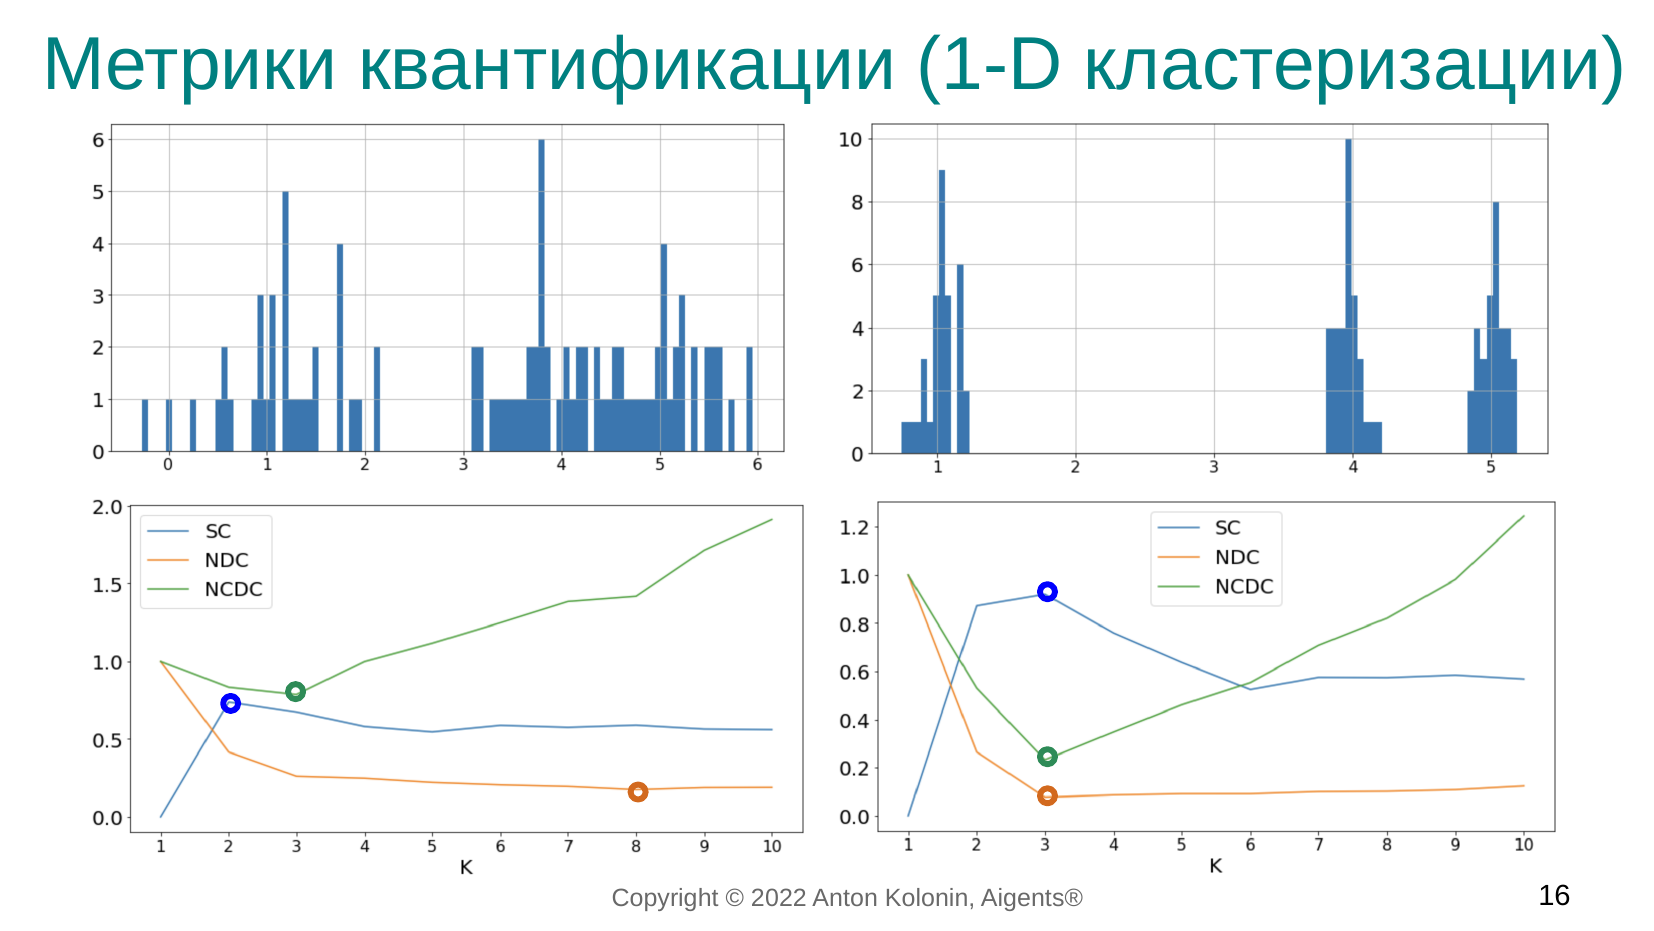

Метрики квантификации (1-D кластеризации)
Copyright © 2022 Anton Kolonin, Aigents®
16